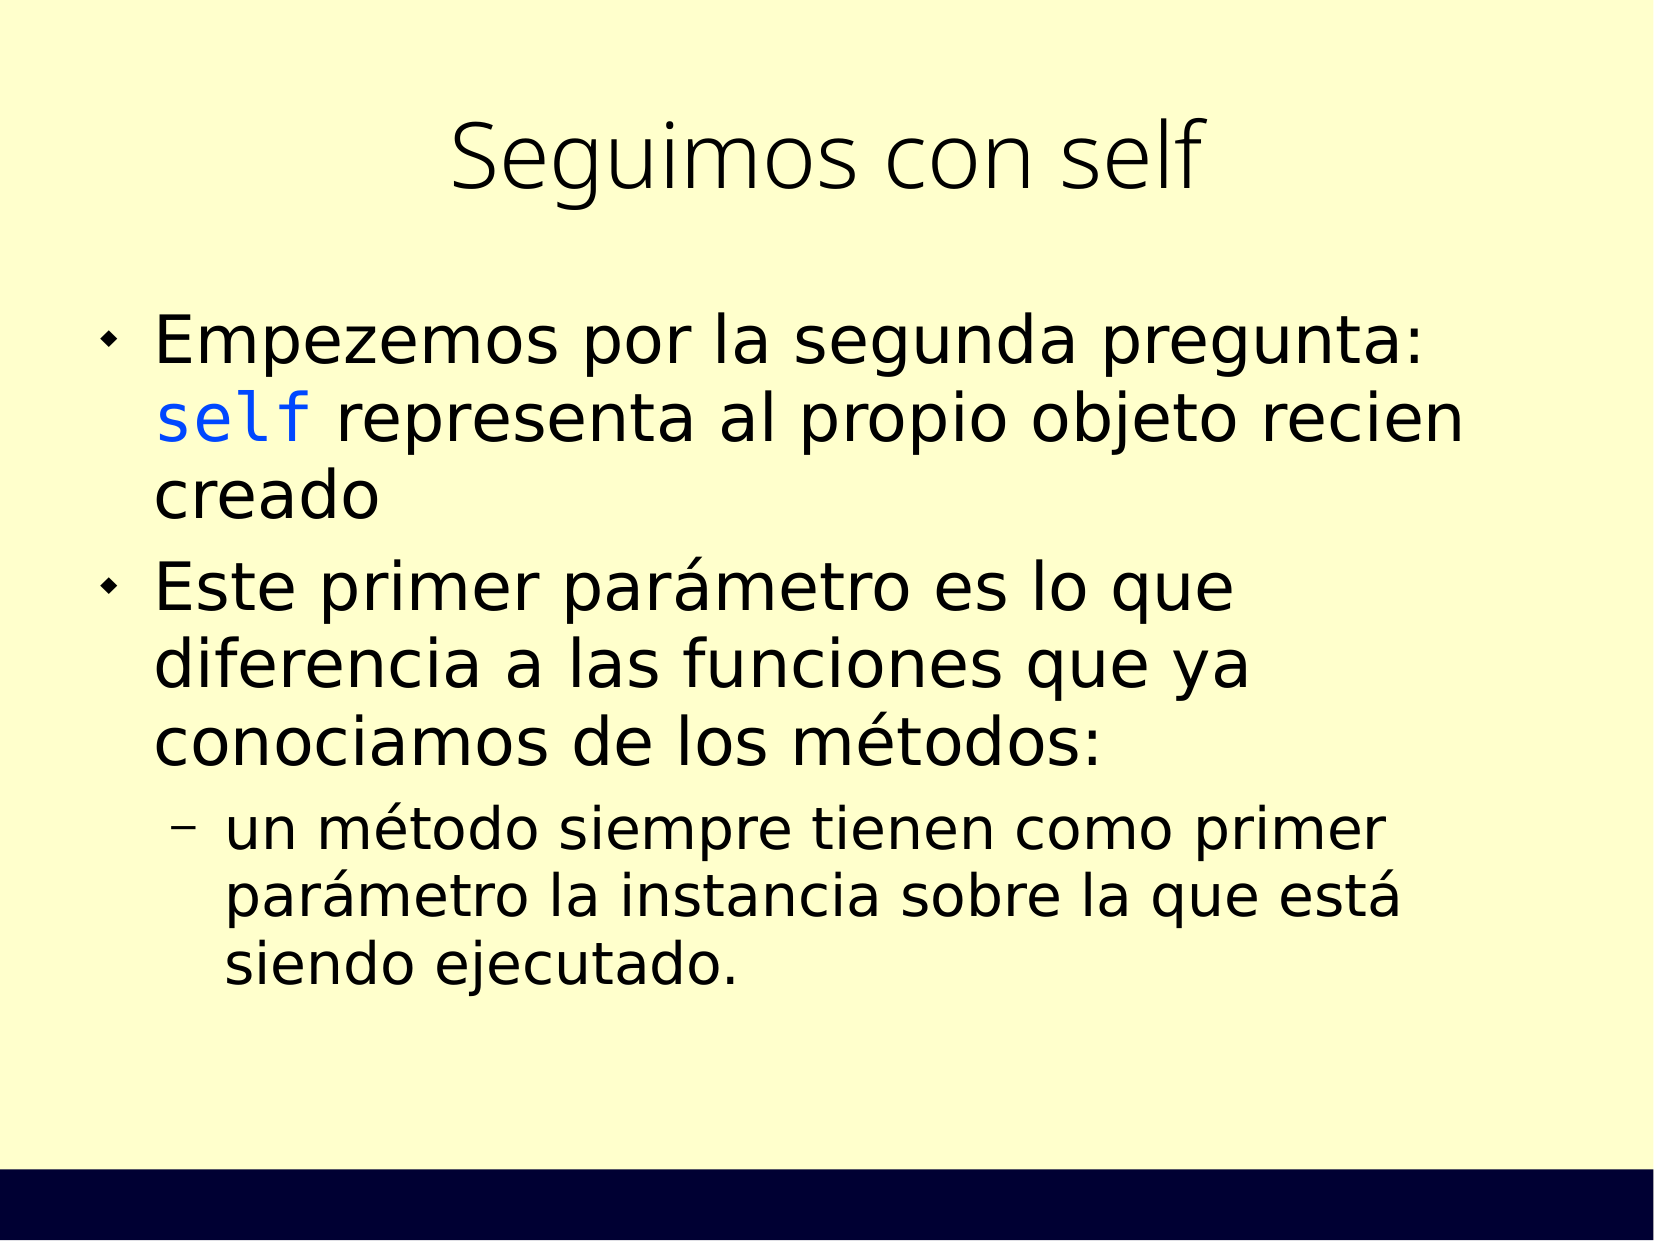

# Seguimos con self
Empezemos por la segunda pregunta: self representa al propio objeto recien creado
Este primer parámetro es lo que diferencia a las funciones que ya conociamos de los métodos:
un método siempre tienen como primer parámetro la instancia sobre la que está siendo ejecutado.